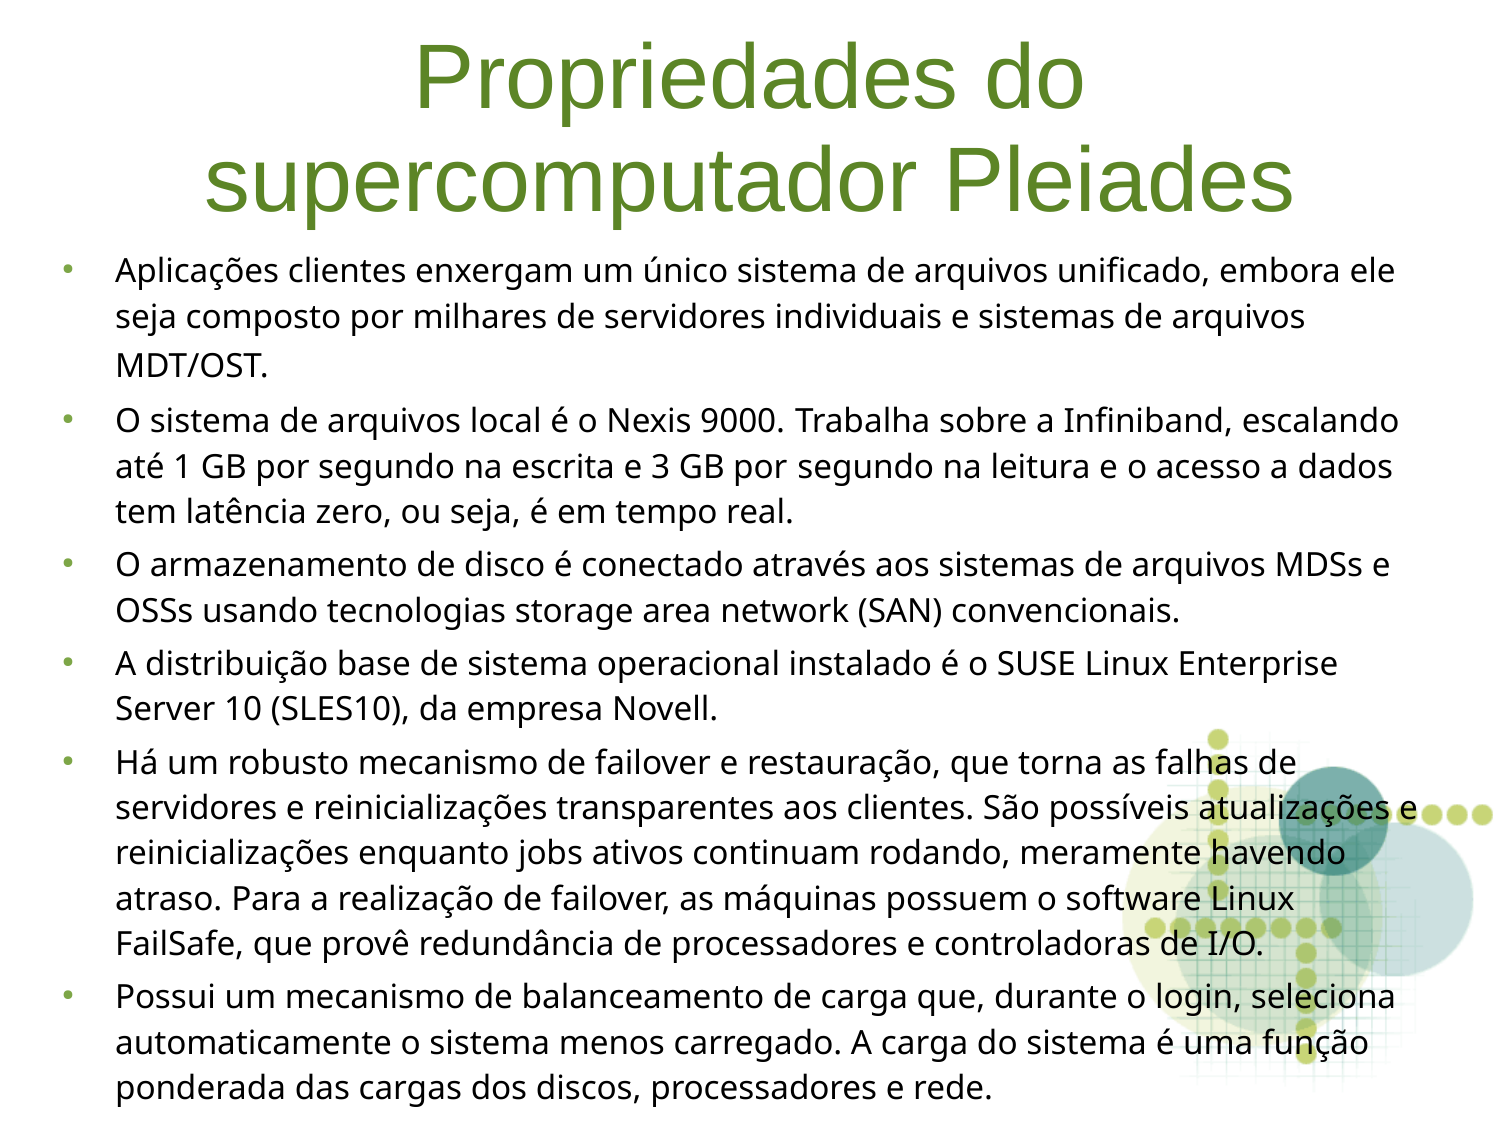

# Propriedades do supercomputador Pleiades
Aplicações clientes enxergam um único sistema de arquivos unificado, embora ele seja composto por milhares de servidores individuais e sistemas de arquivos MDT/OST.
O sistema de arquivos local é o Nexis 9000. Trabalha sobre a Infiniband, escalando até 1 GB por segundo na escrita e 3 GB por segundo na leitura e o acesso a dados tem latência zero, ou seja, é em tempo real.
O armazenamento de disco é conectado através aos sistemas de arquivos MDSs e OSSs usando tecnologias storage area network (SAN) convencionais.
A distribuição base de sistema operacional instalado é o SUSE Linux Enterprise Server 10 (SLES10), da empresa Novell.
Há um robusto mecanismo de failover e restauração, que torna as falhas de servidores e reinicializações transparentes aos clientes. São possíveis atualizações e reinicializações enquanto jobs ativos continuam rodando, meramente havendo atraso. Para a realização de failover, as máquinas possuem o software Linux FailSafe, que provê redundância de processadores e controladoras de I/O.
Possui um mecanismo de balanceamento de carga que, durante o login, seleciona automaticamente o sistema menos carregado. A carga do sistema é uma função ponderada das cargas dos discos, processadores e rede.